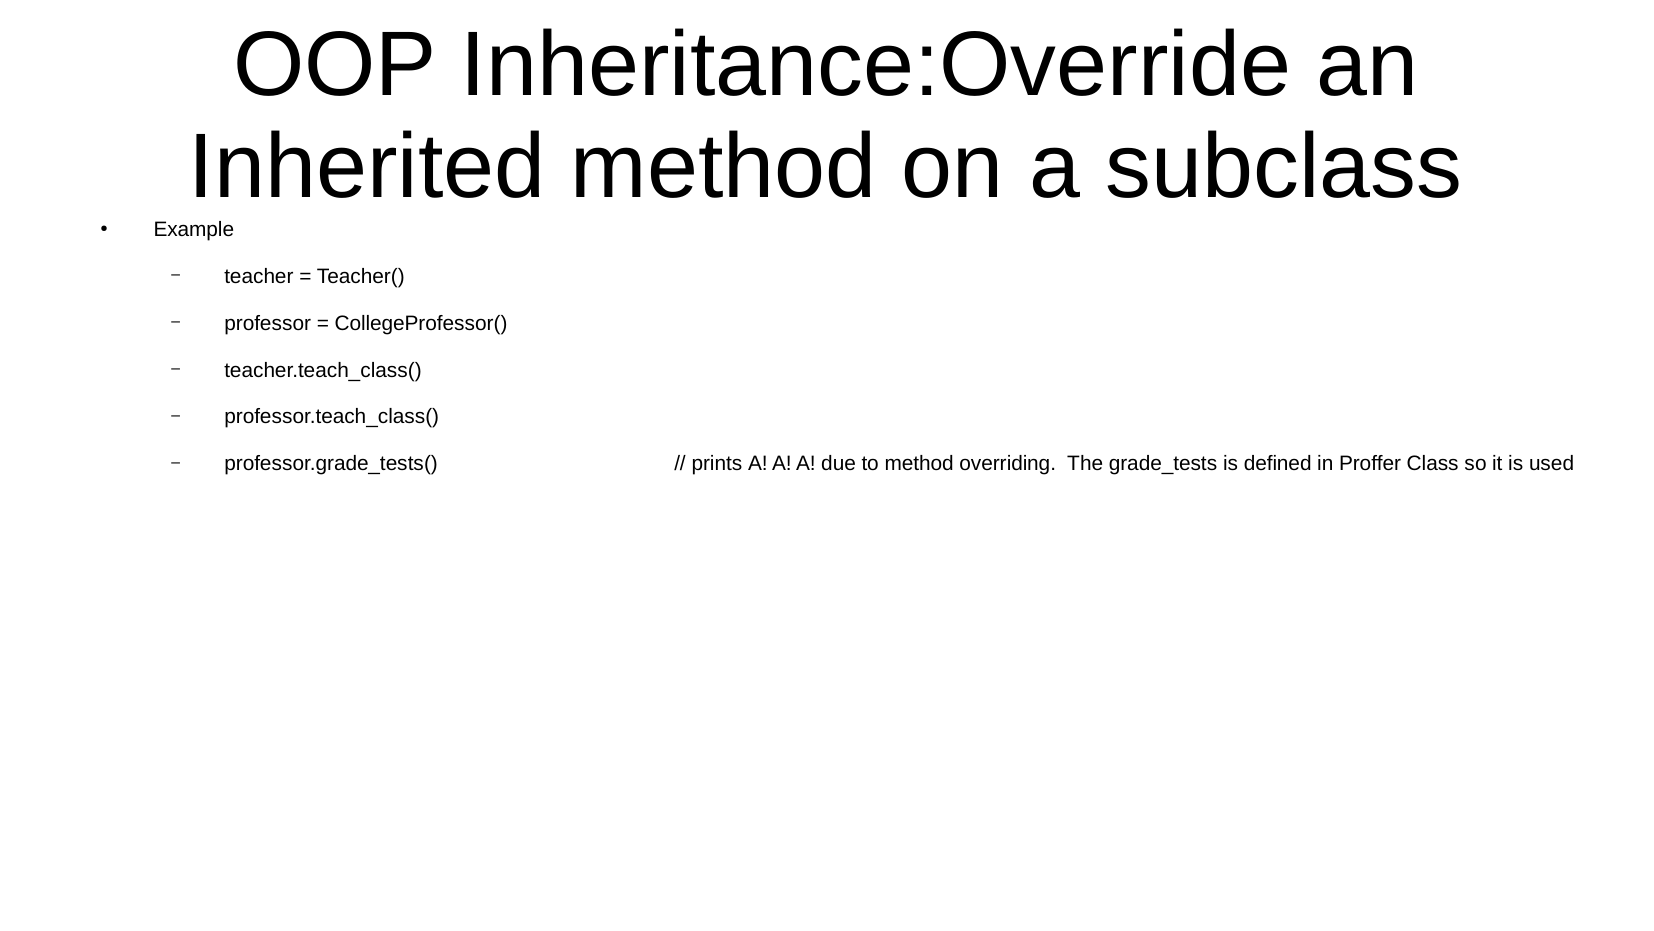

# OOP Inheritance:Override an Inherited method on a subclass
Example
teacher = Teacher()
professor = CollegeProfessor()
teacher.teach_class()
professor.teach_class()
professor.grade_tests()				// prints A! A! A! due to method overriding. The grade_tests is defined in Proffer Class so it is used